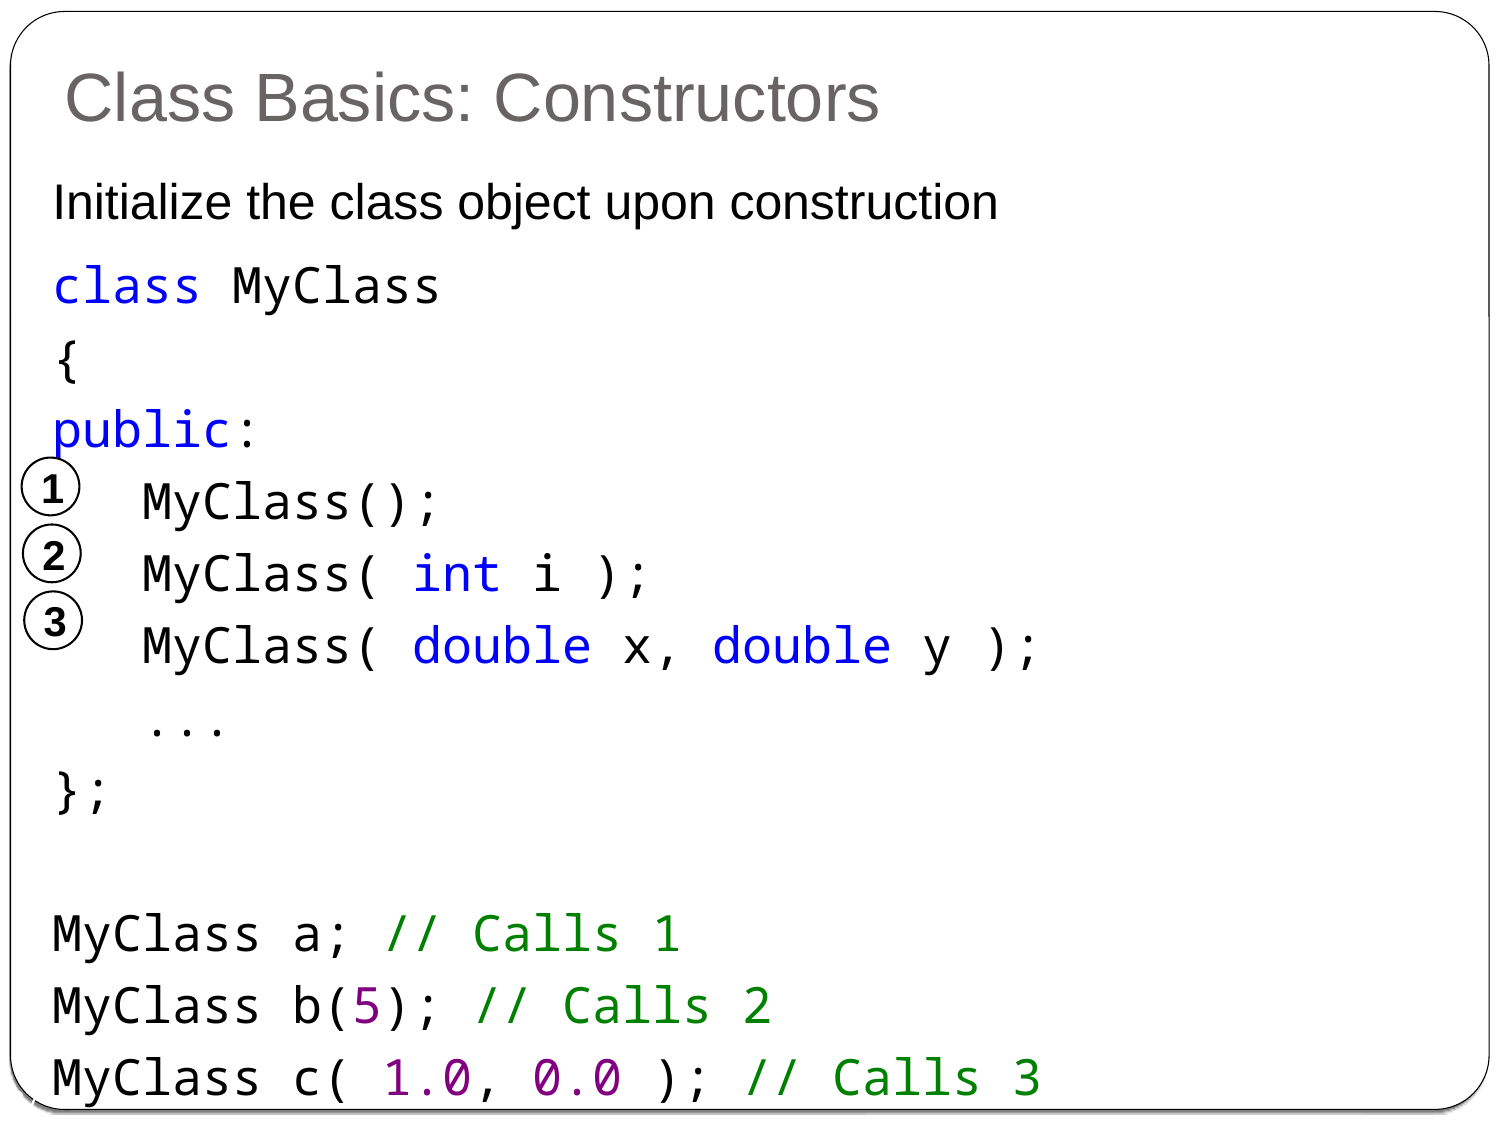

# Class Basics: Constructors
Initialize the class object upon construction
class MyClass
{
public:
   MyClass();
   MyClass( int i );
   MyClass( double x, double y );
   ...
};
MyClass a; // Calls 1
MyClass b(5); // Calls 2
MyClass c( 1.0, 0.0 ); // Calls 3
1
2
3